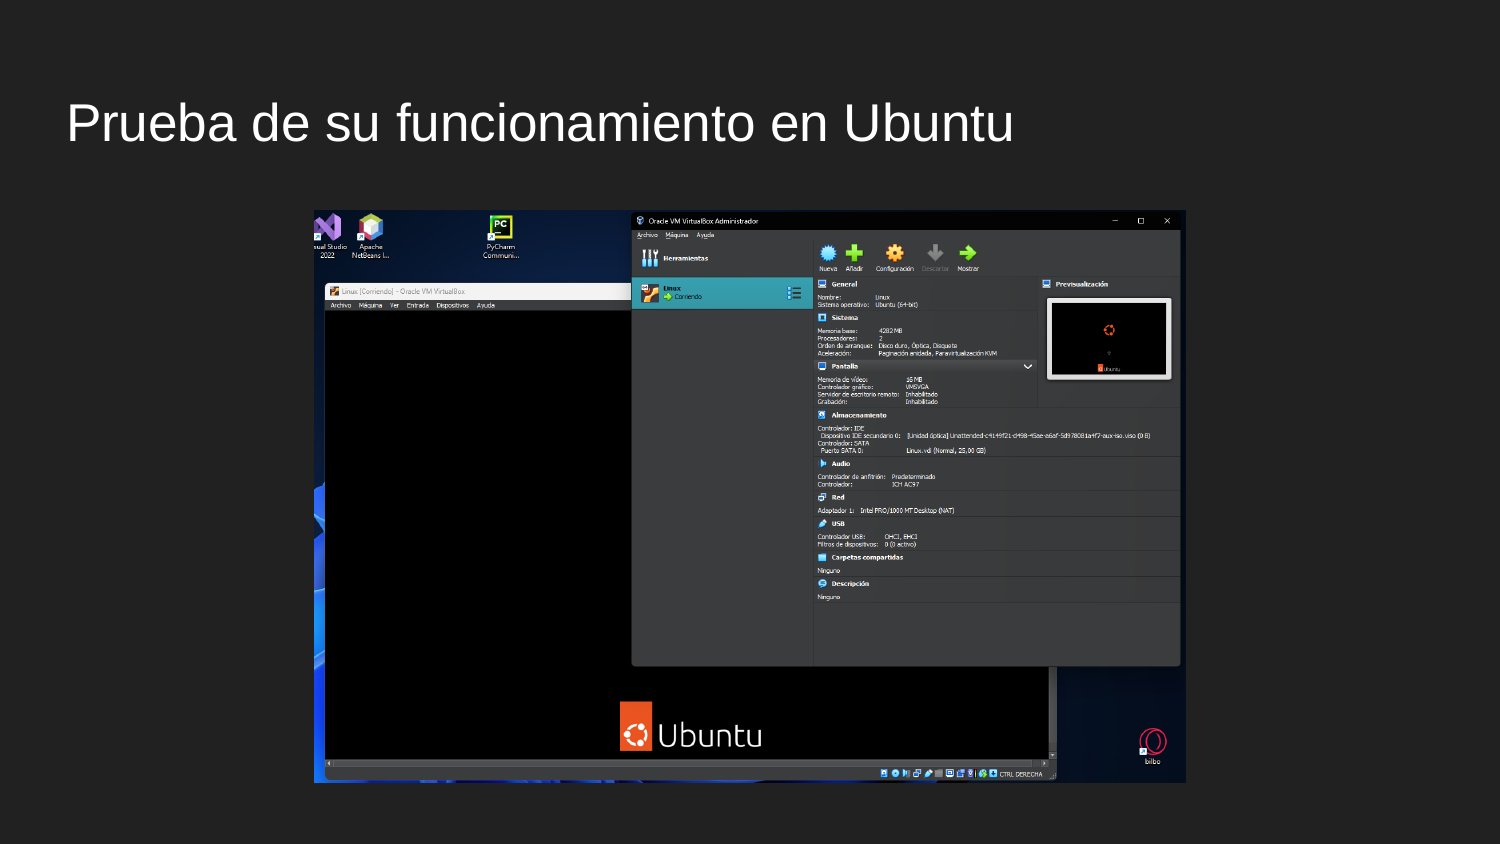

# Prueba de su funcionamiento en Ubuntu